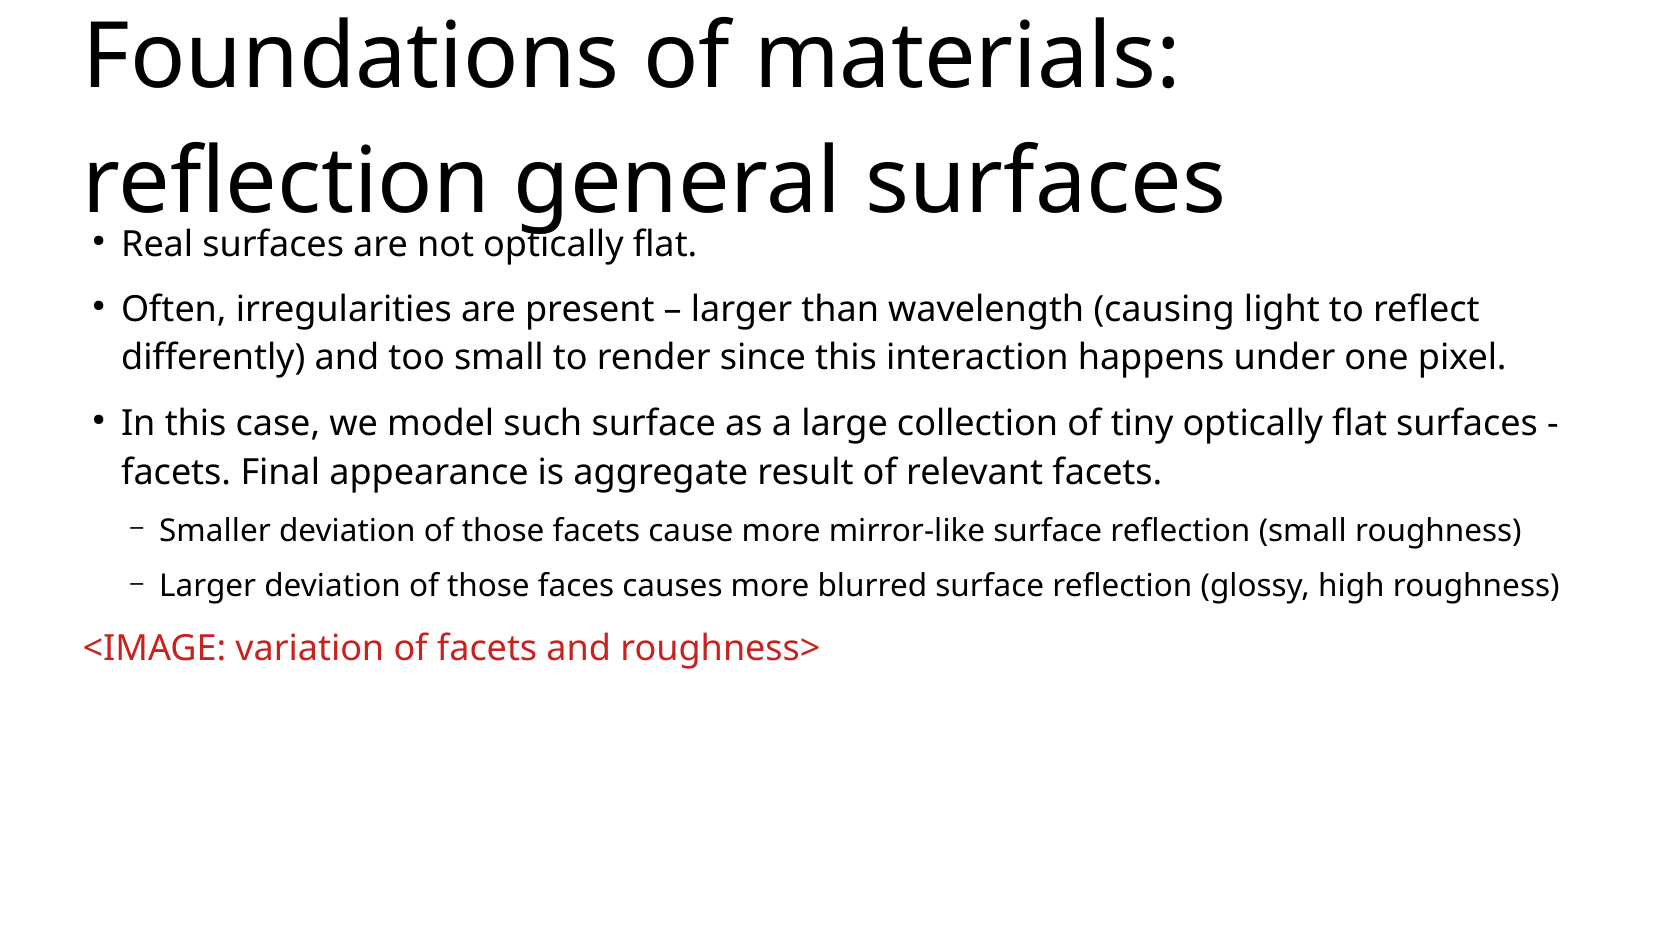

# Foundations of materials: reflection general surfaces
Real surfaces are not optically flat.
Often, irregularities are present – larger than wavelength (causing light to reflect differently) and too small to render since this interaction happens under one pixel.
In this case, we model such surface as a large collection of tiny optically flat surfaces - facets. Final appearance is aggregate result of relevant facets.
Smaller deviation of those facets cause more mirror-like surface reflection (small roughness)
Larger deviation of those faces causes more blurred surface reflection (glossy, high roughness)
<IMAGE: variation of facets and roughness>